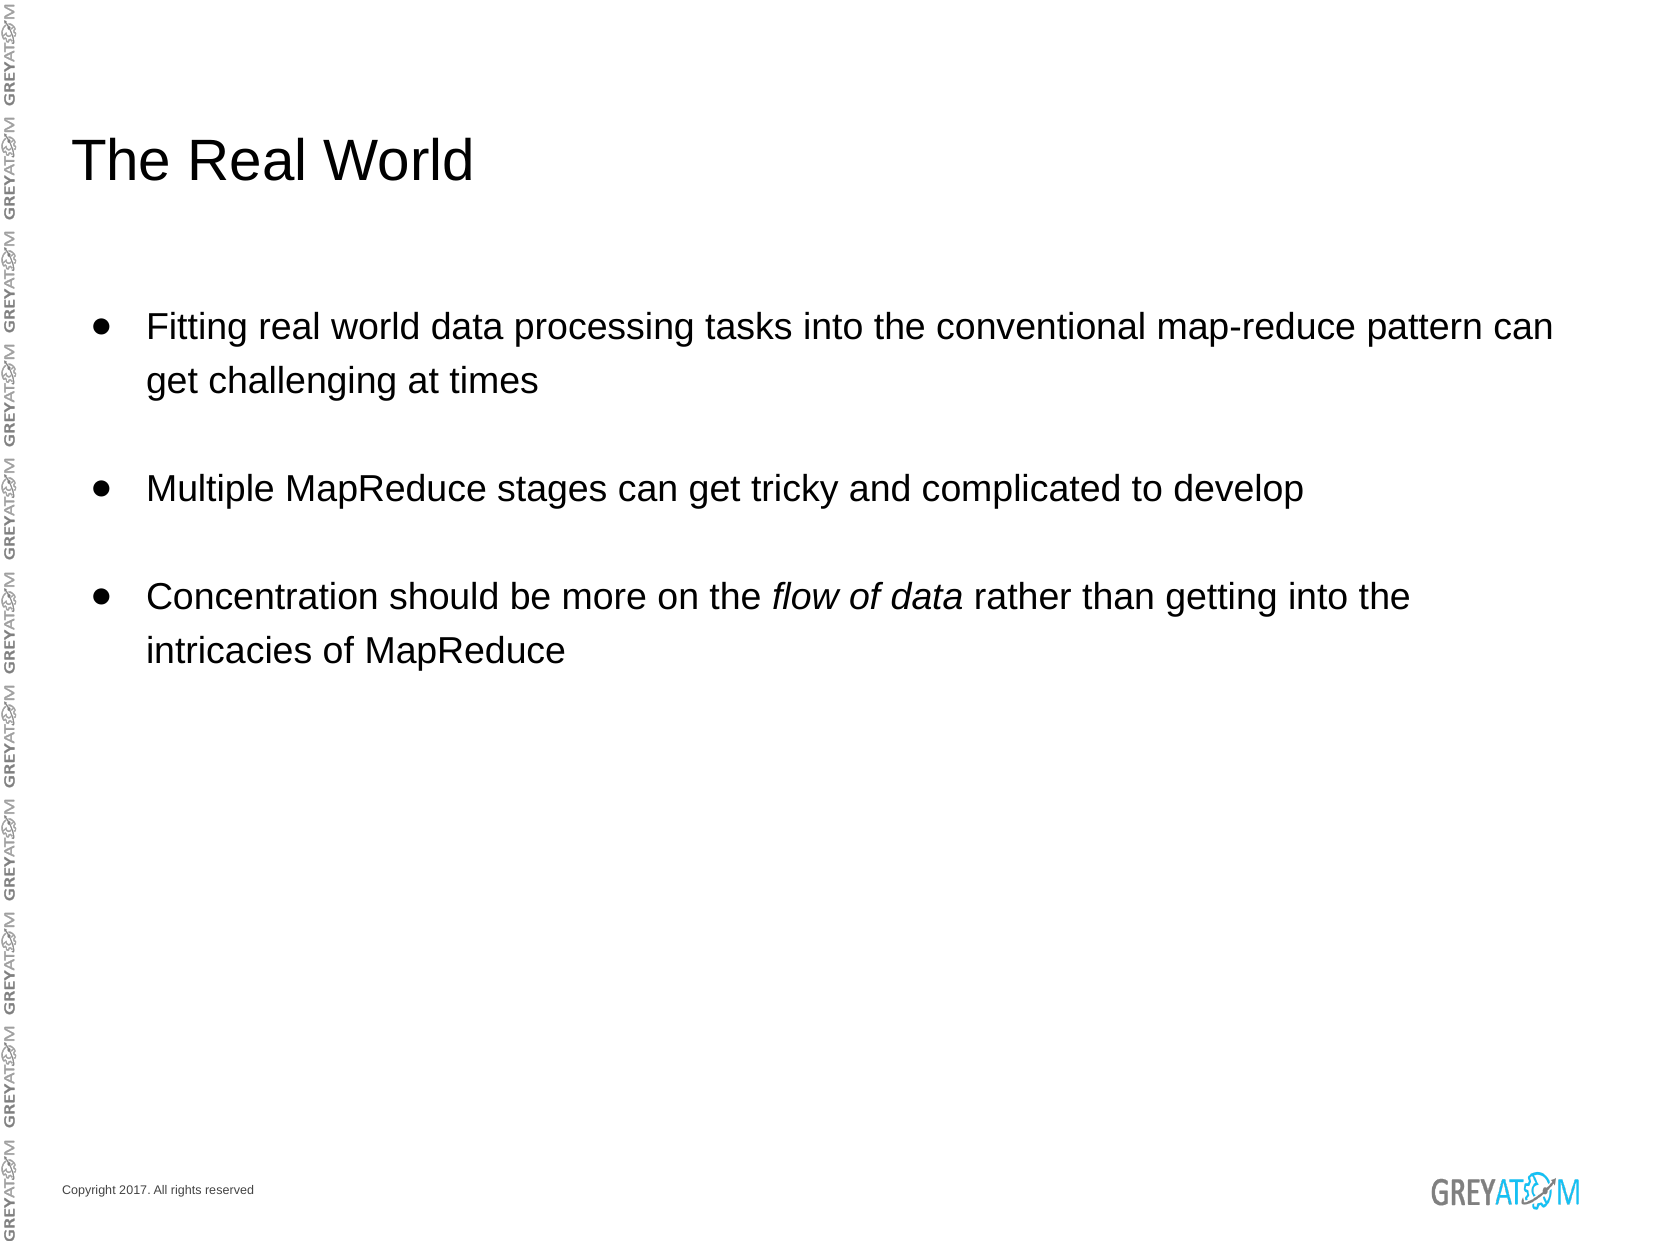

The Real World
Fitting real world data processing tasks into the conventional map-reduce pattern can get challenging at times
Multiple MapReduce stages can get tricky and complicated to develop
Concentration should be more on the flow of data rather than getting into the intricacies of MapReduce